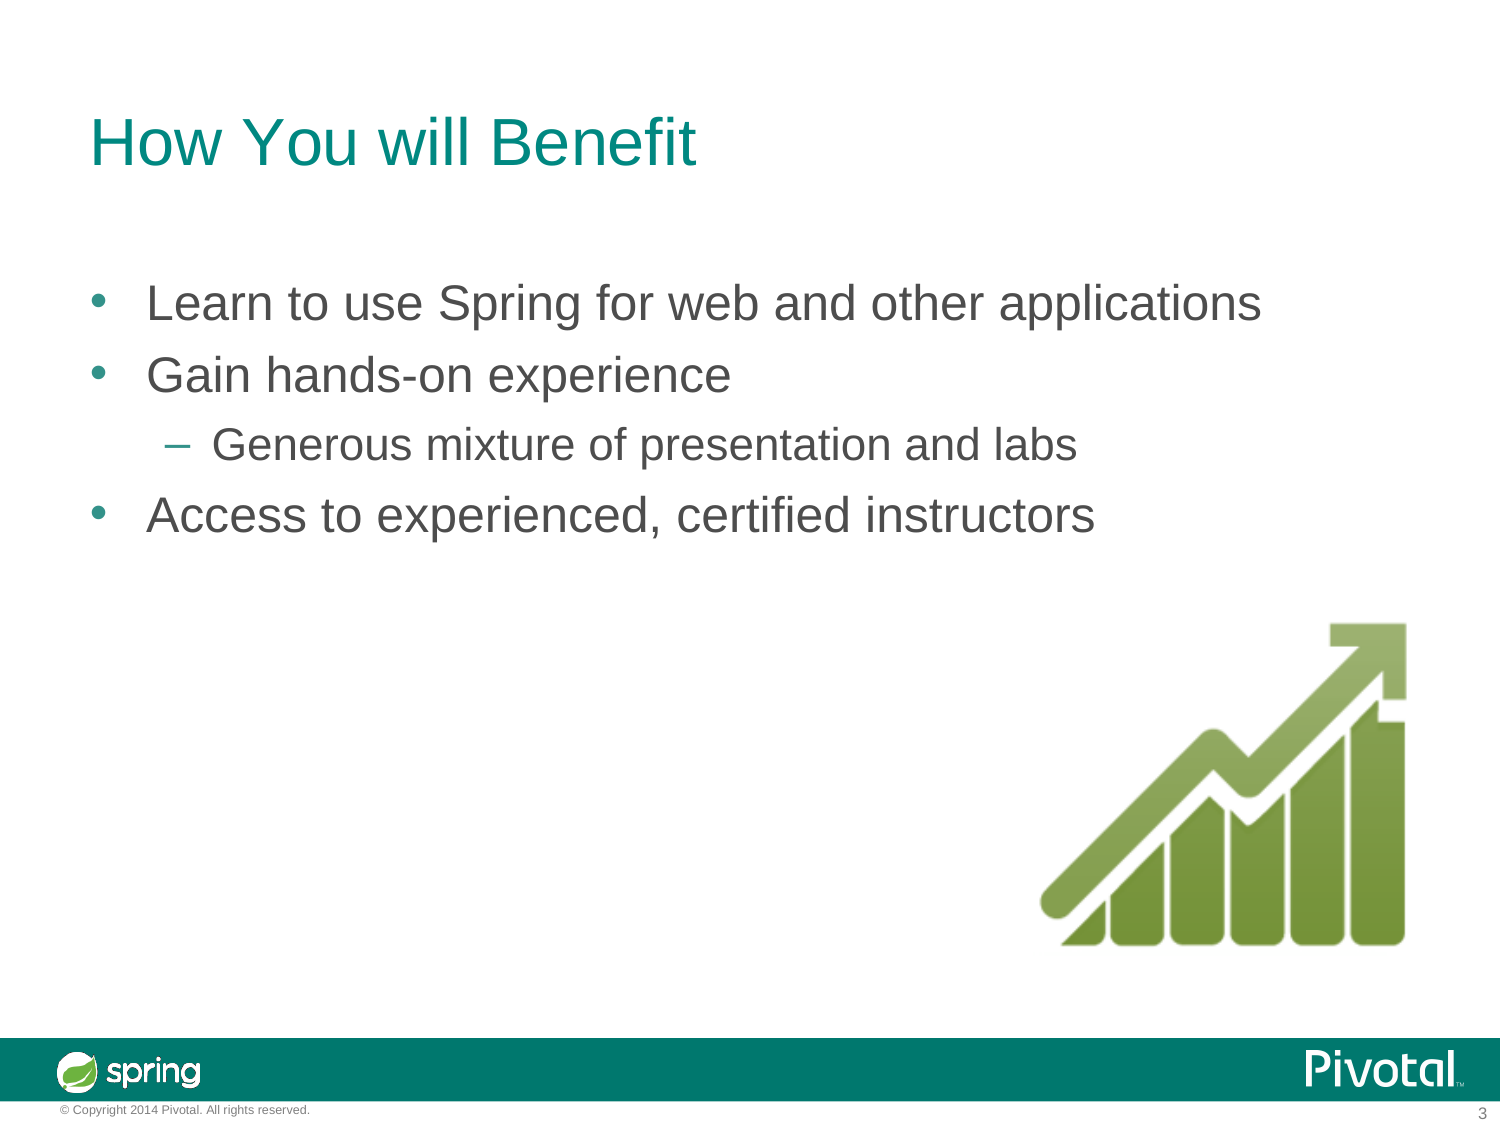

# How You will Benefit
Learn to use Spring for web and other applications
Gain hands-on experience
Generous mixture of presentation and labs
Access to experienced, certified instructors